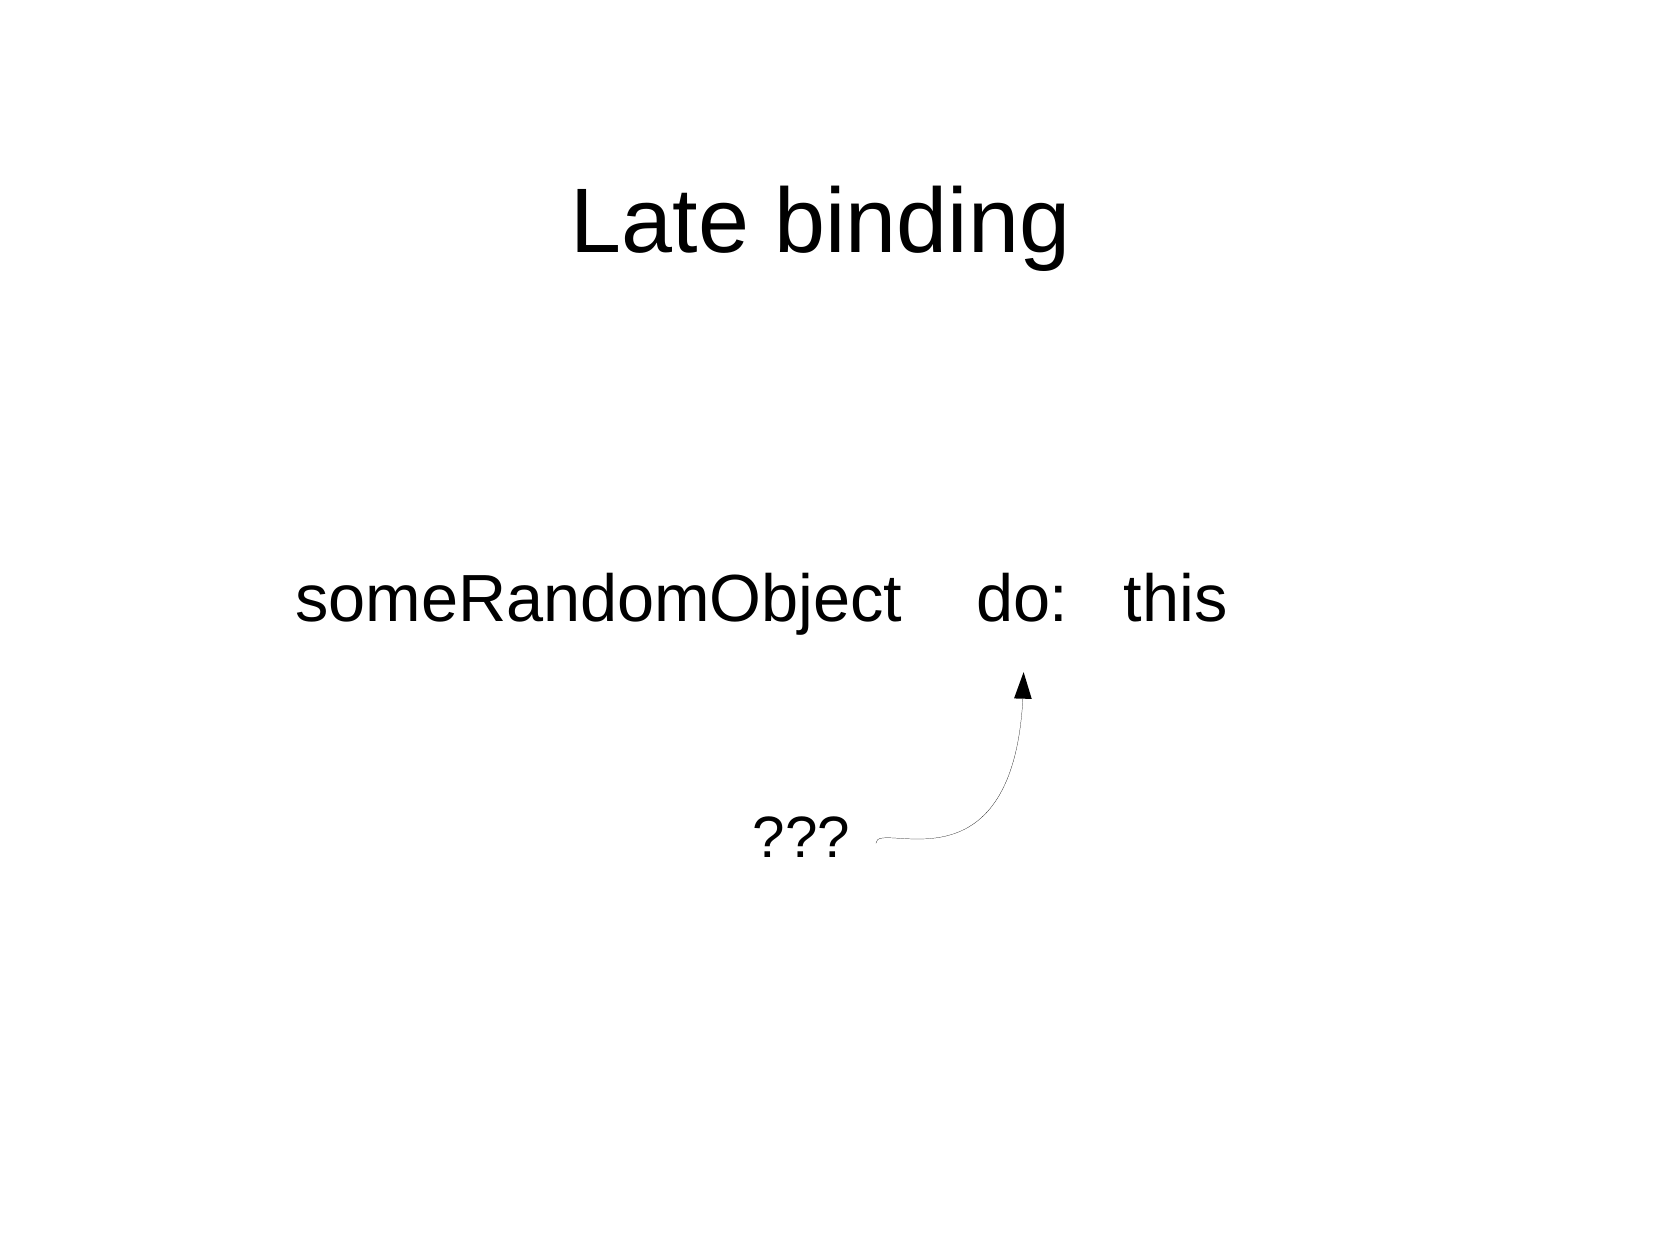

# Late binding
someRandomObject do: this
???